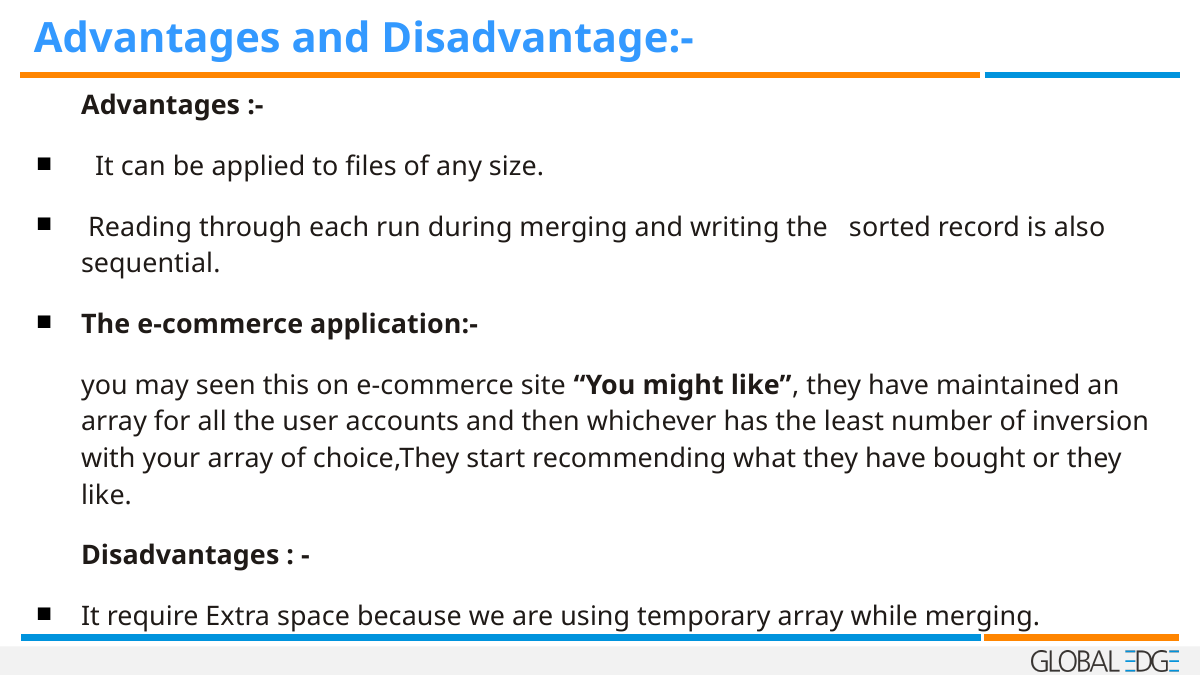

# Advantages and Disadvantage:-
Advantages :-
 It can be applied to files of any size.
 Reading through each run during merging and writing the sorted record is also sequential.
The e-commerce application:-
you may seen this on e-commerce site “You might like”, they have maintained an array for all the user accounts and then whichever has the least number of inversion with your array of choice,They start recommending what they have bought or they like.
Disadvantages : -
It require Extra space because we are using temporary array while merging.